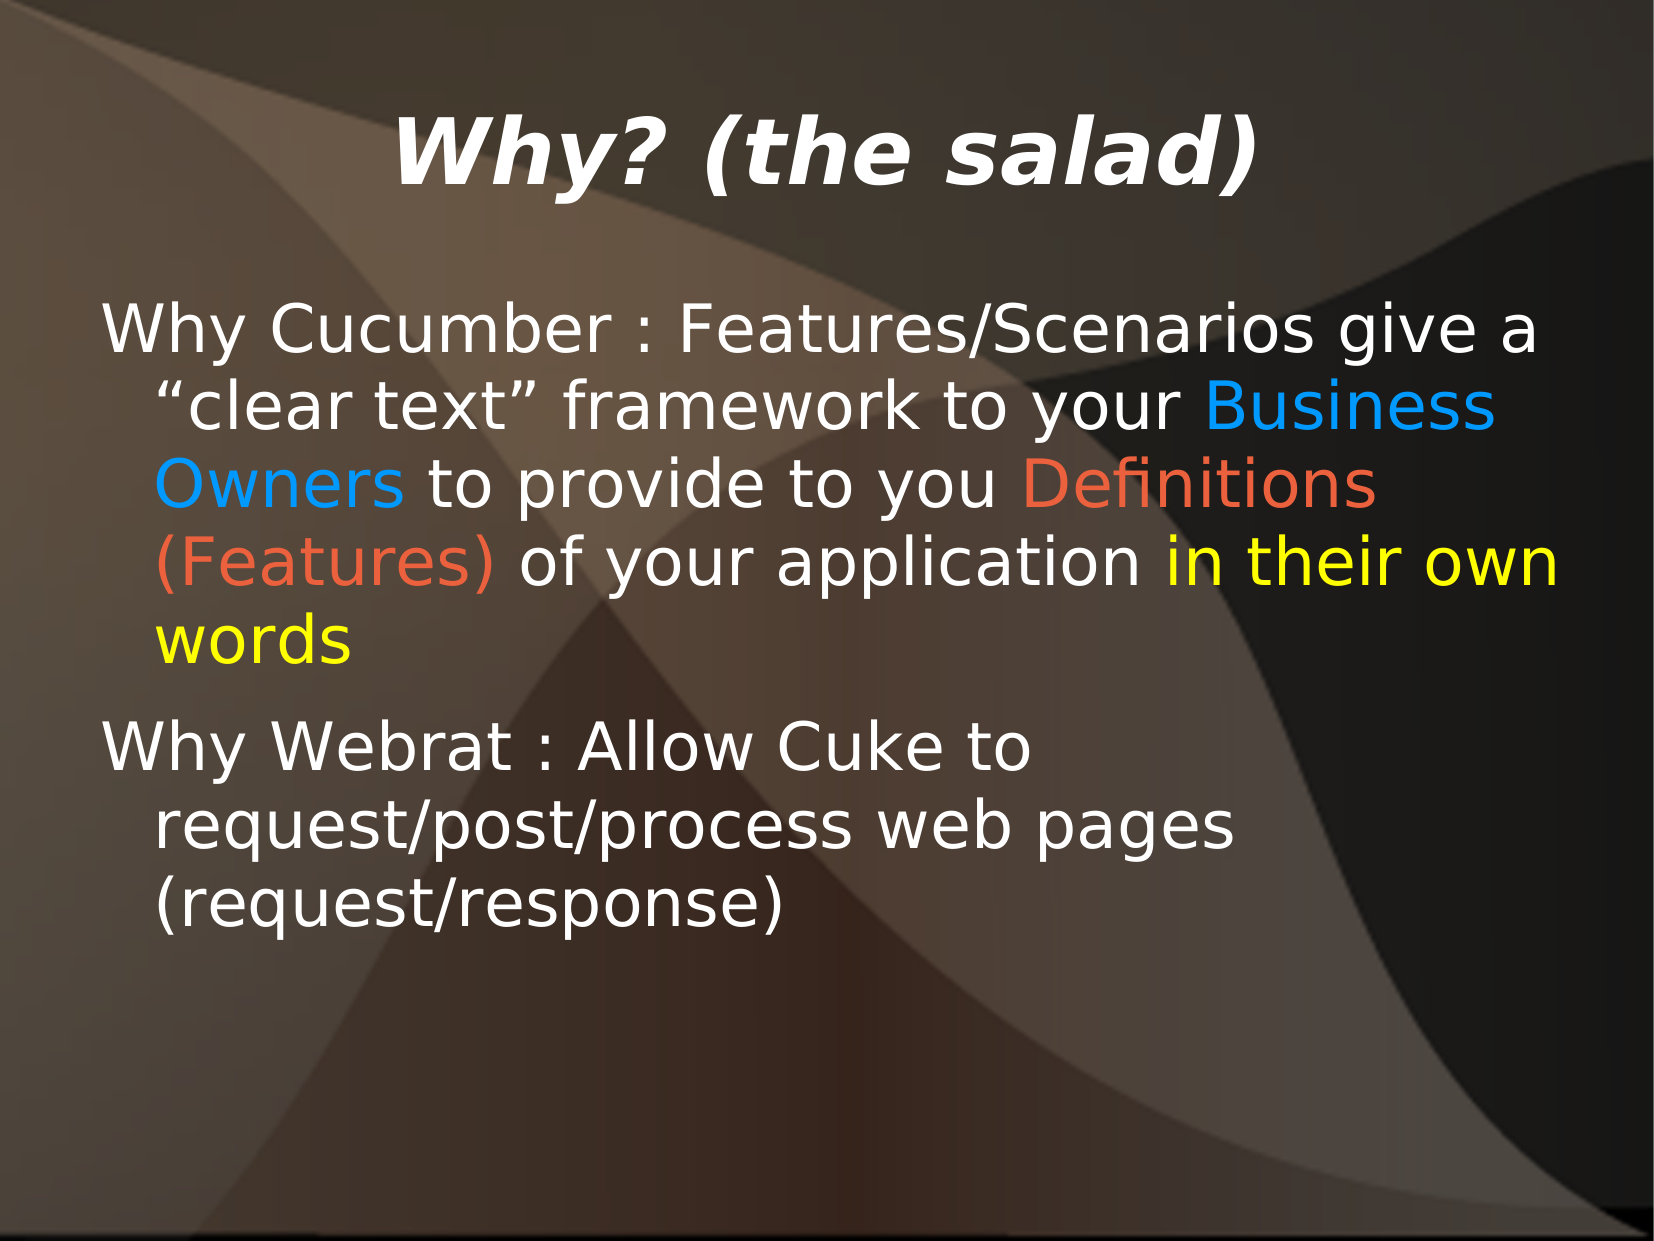

# Why? (the salad)
Why Cucumber : Features/Scenarios give a “clear text” framework to your Business Owners to provide to you Definitions (Features) of your application in their own words
Why Webrat : Allow Cuke to request/post/process web pages (request/response)